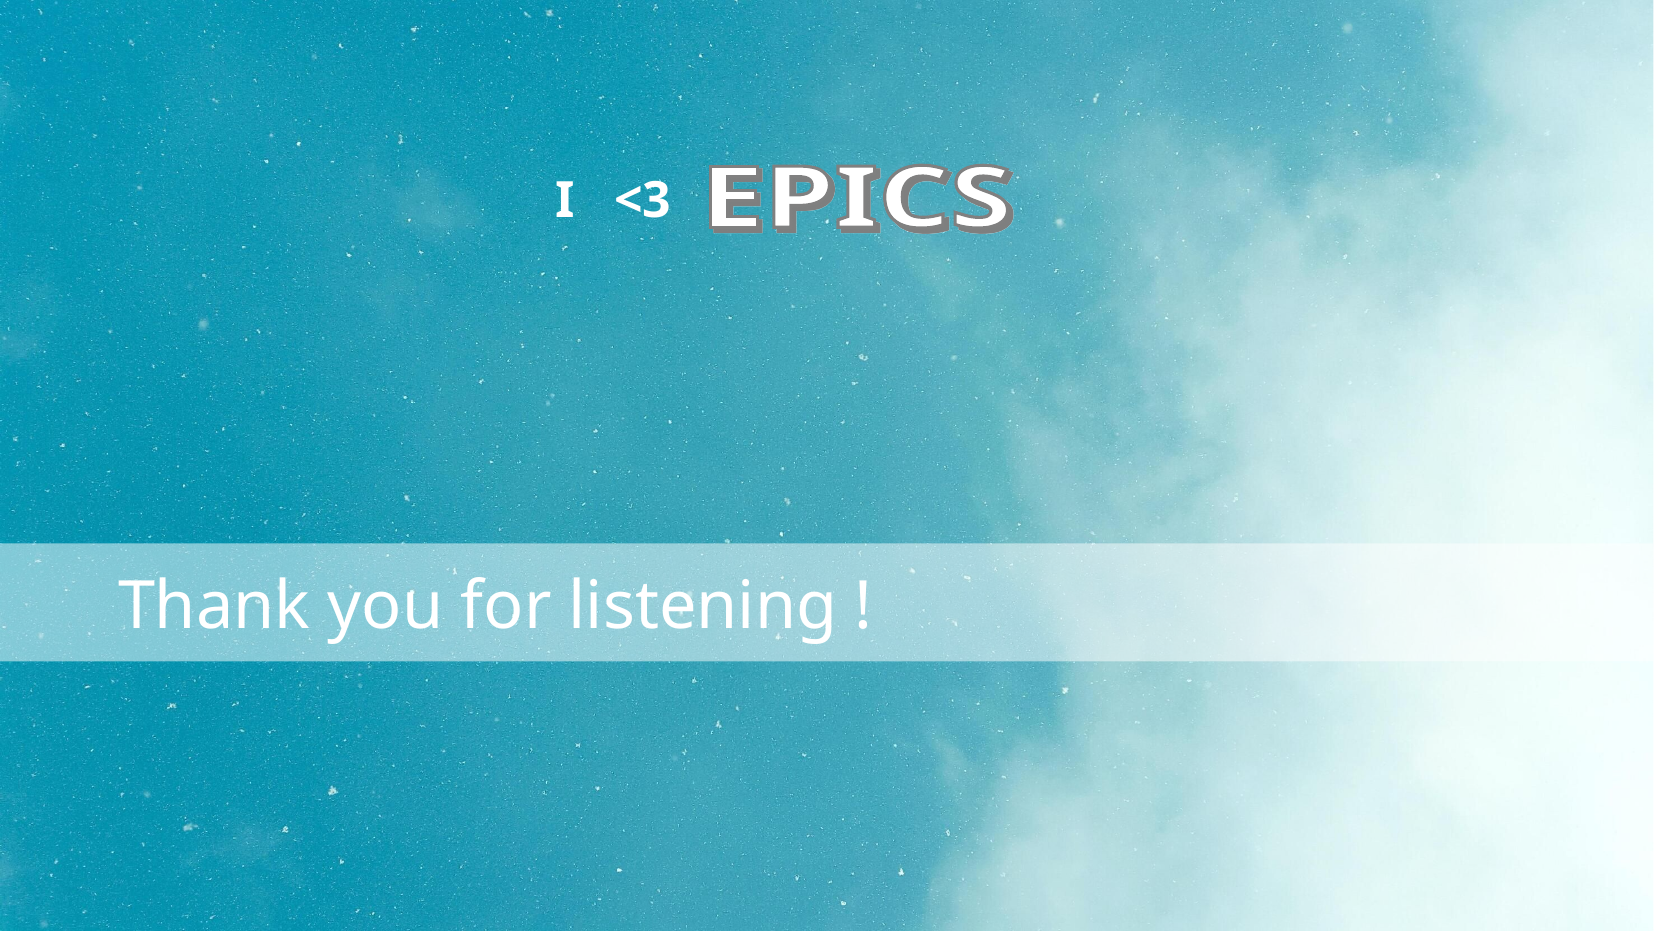

# I <3
EPICS
Thank you for listening !